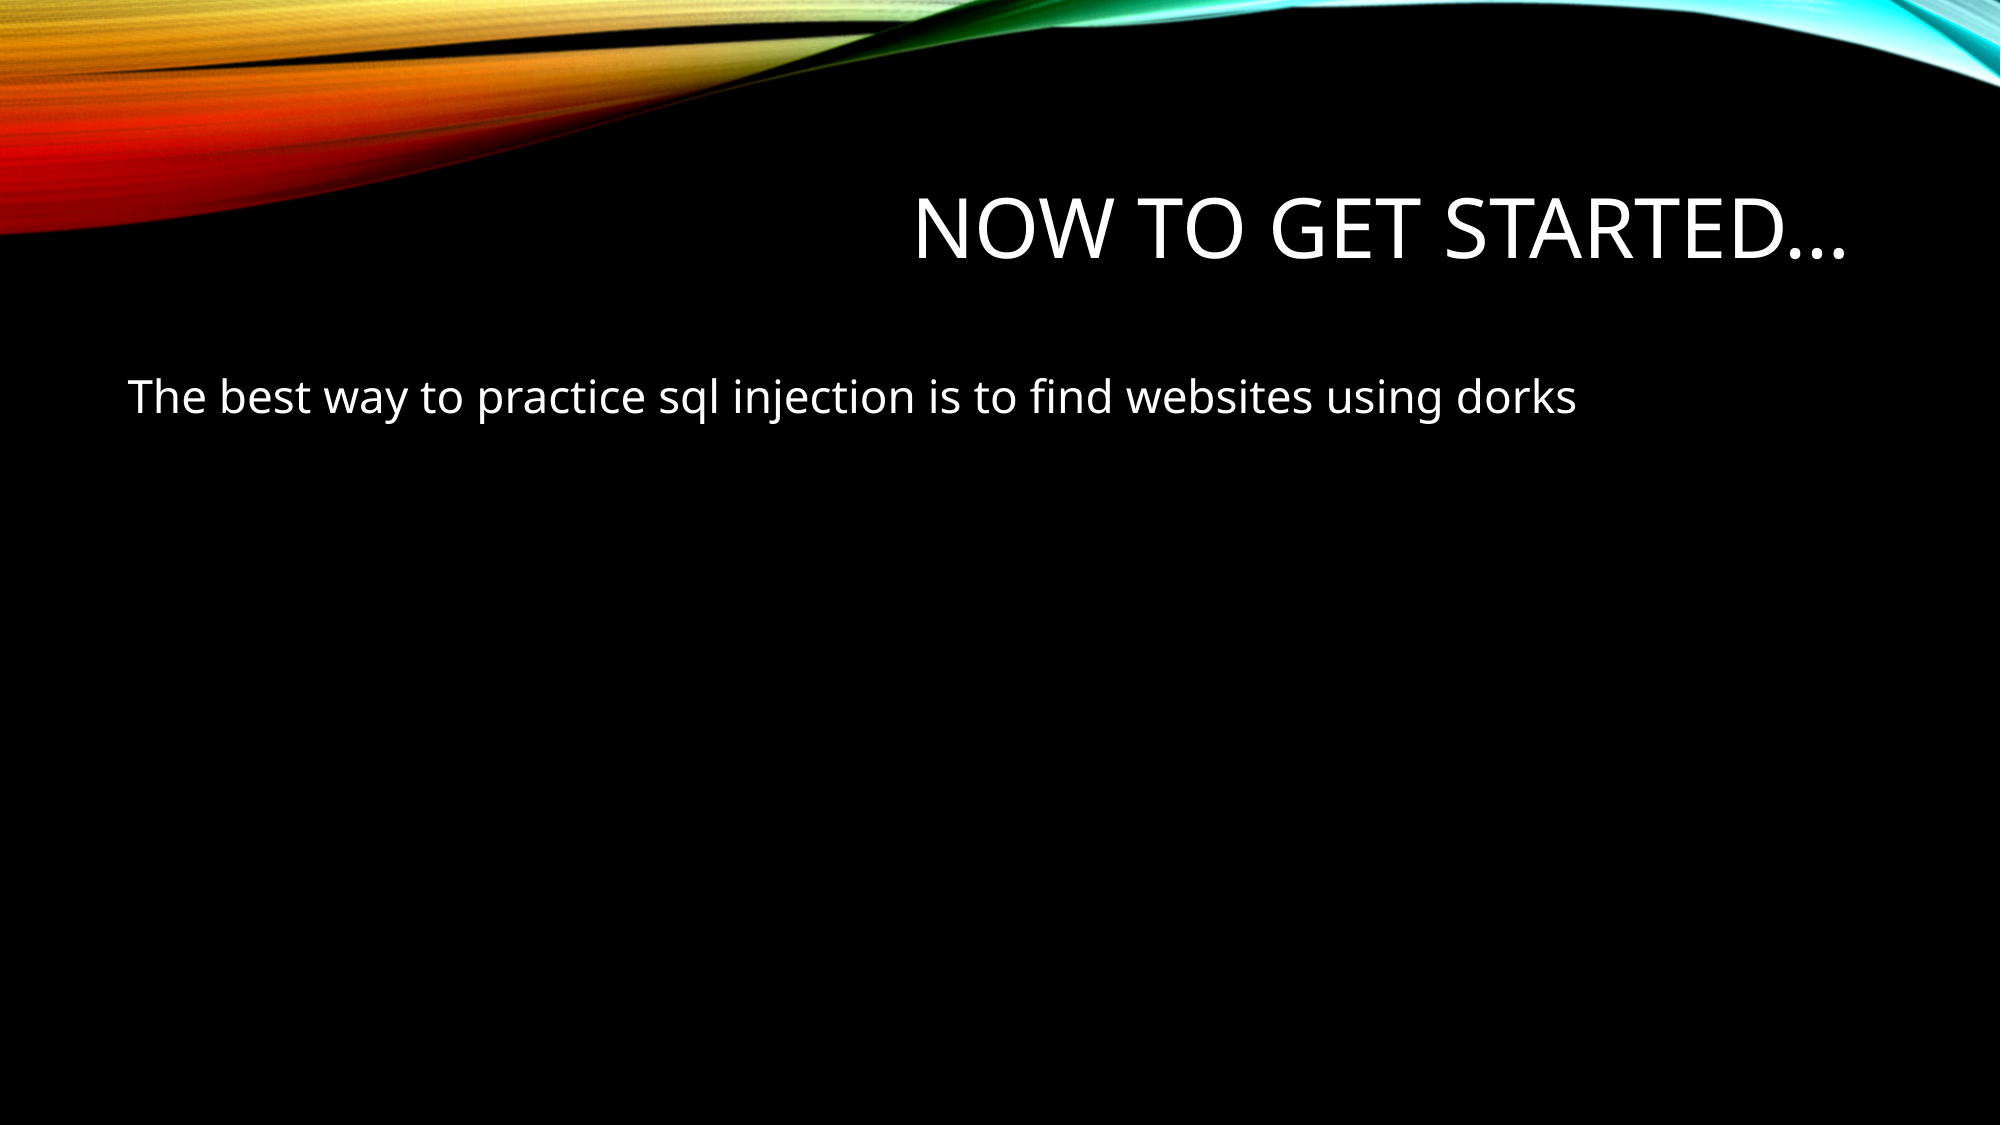

# Now to get started…
The best way to practice sql injection is to find websites using dorks